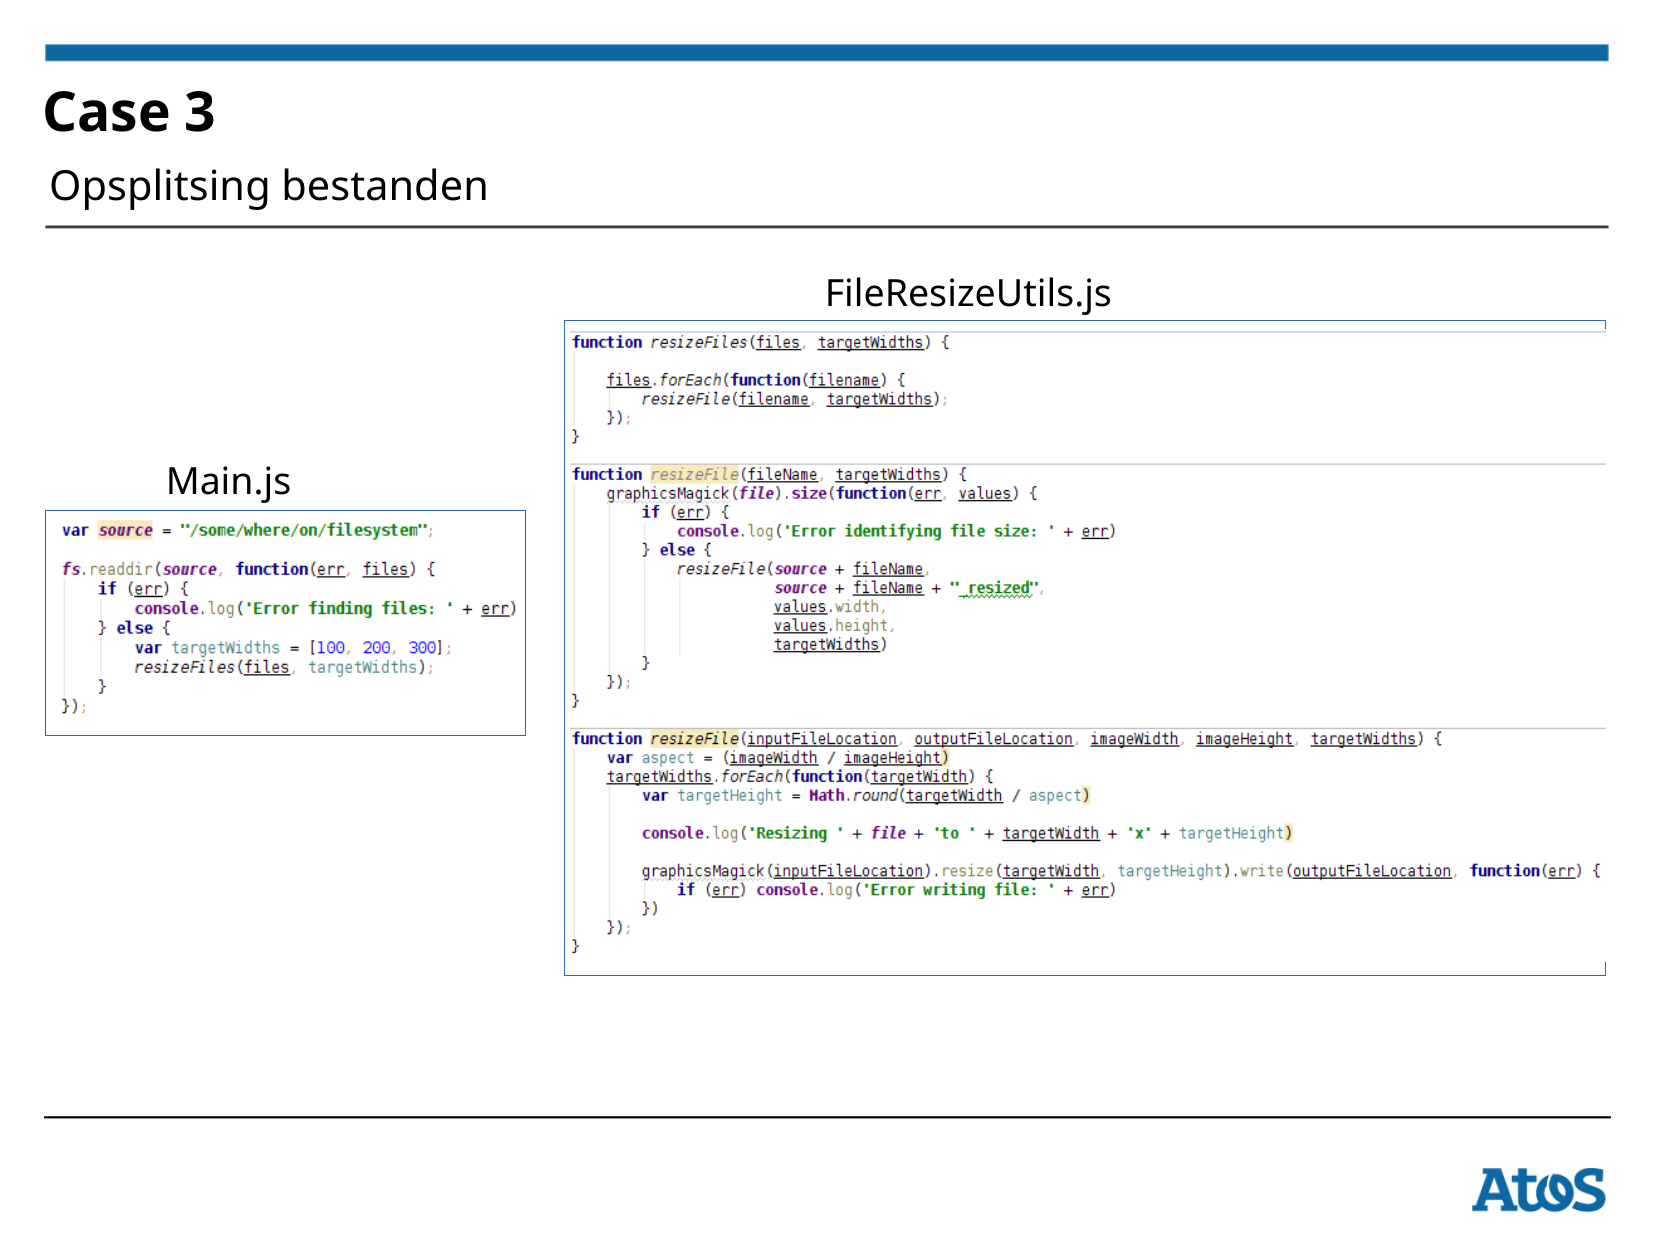

# Case 3
Opsplitsing bestanden
FileResizeUtils.js
Main.js